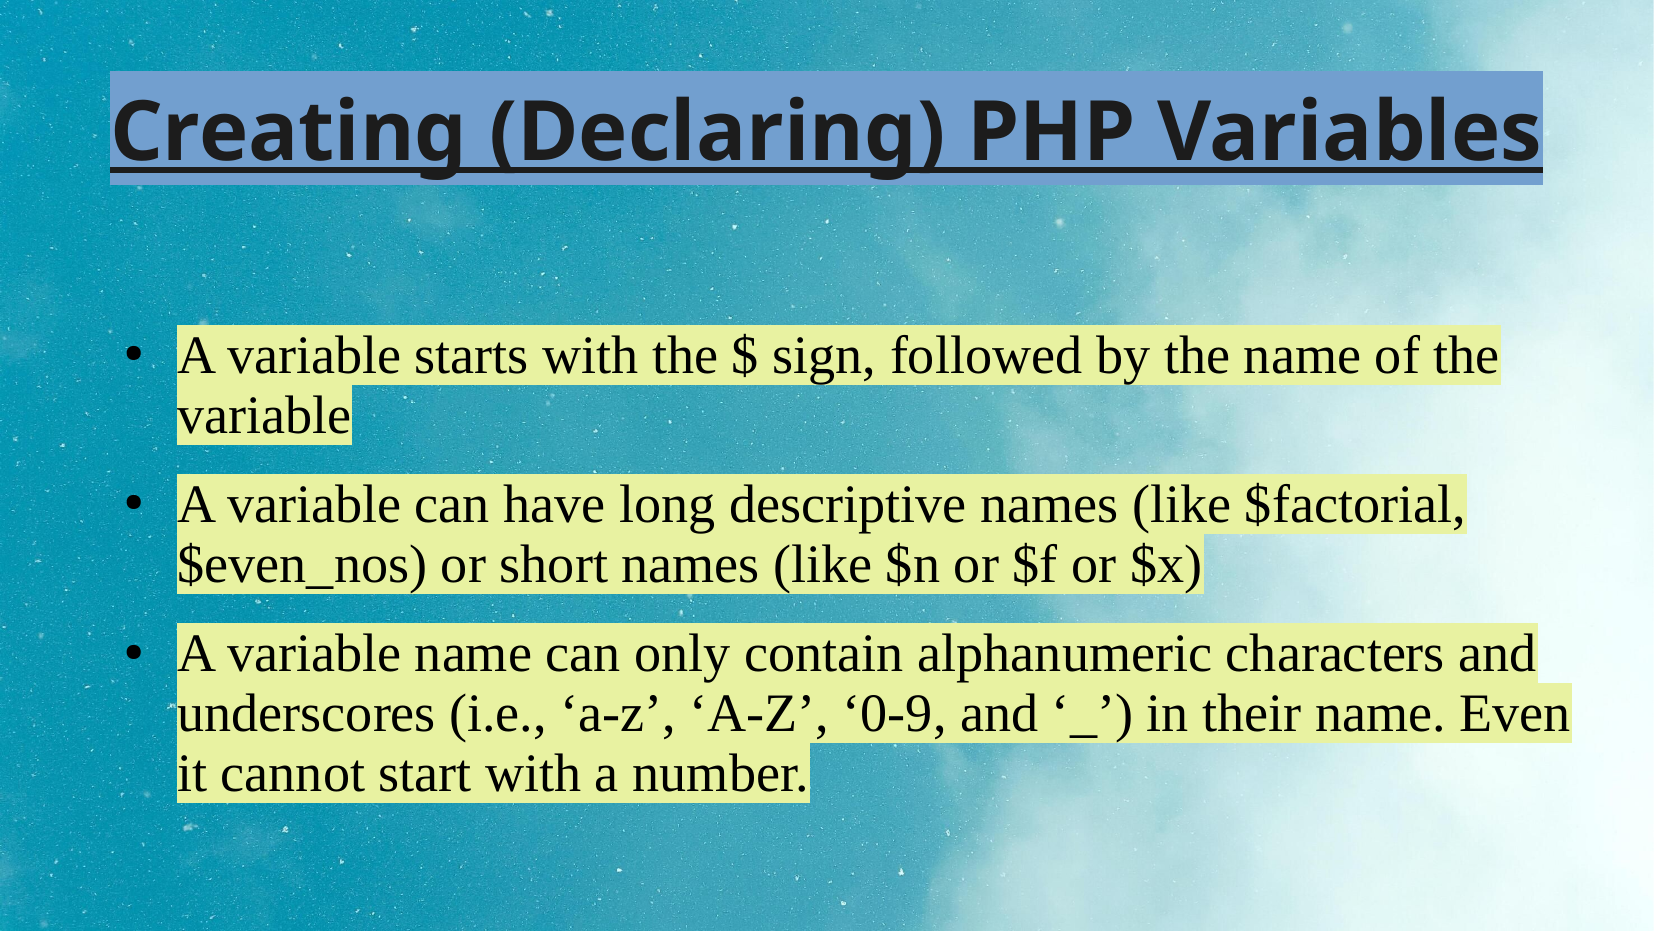

# Creating (Declaring) PHP Variables
A variable starts with the $ sign, followed by the name of the variable
A variable can have long descriptive names (like $factorial, $even_nos) or short names (like $n or $f or $x)
A variable name can only contain alphanumeric characters and underscores (i.e., ‘a-z’, ‘A-Z’, ‘0-9, and ‘_’) in their name. Even it cannot start with a number.